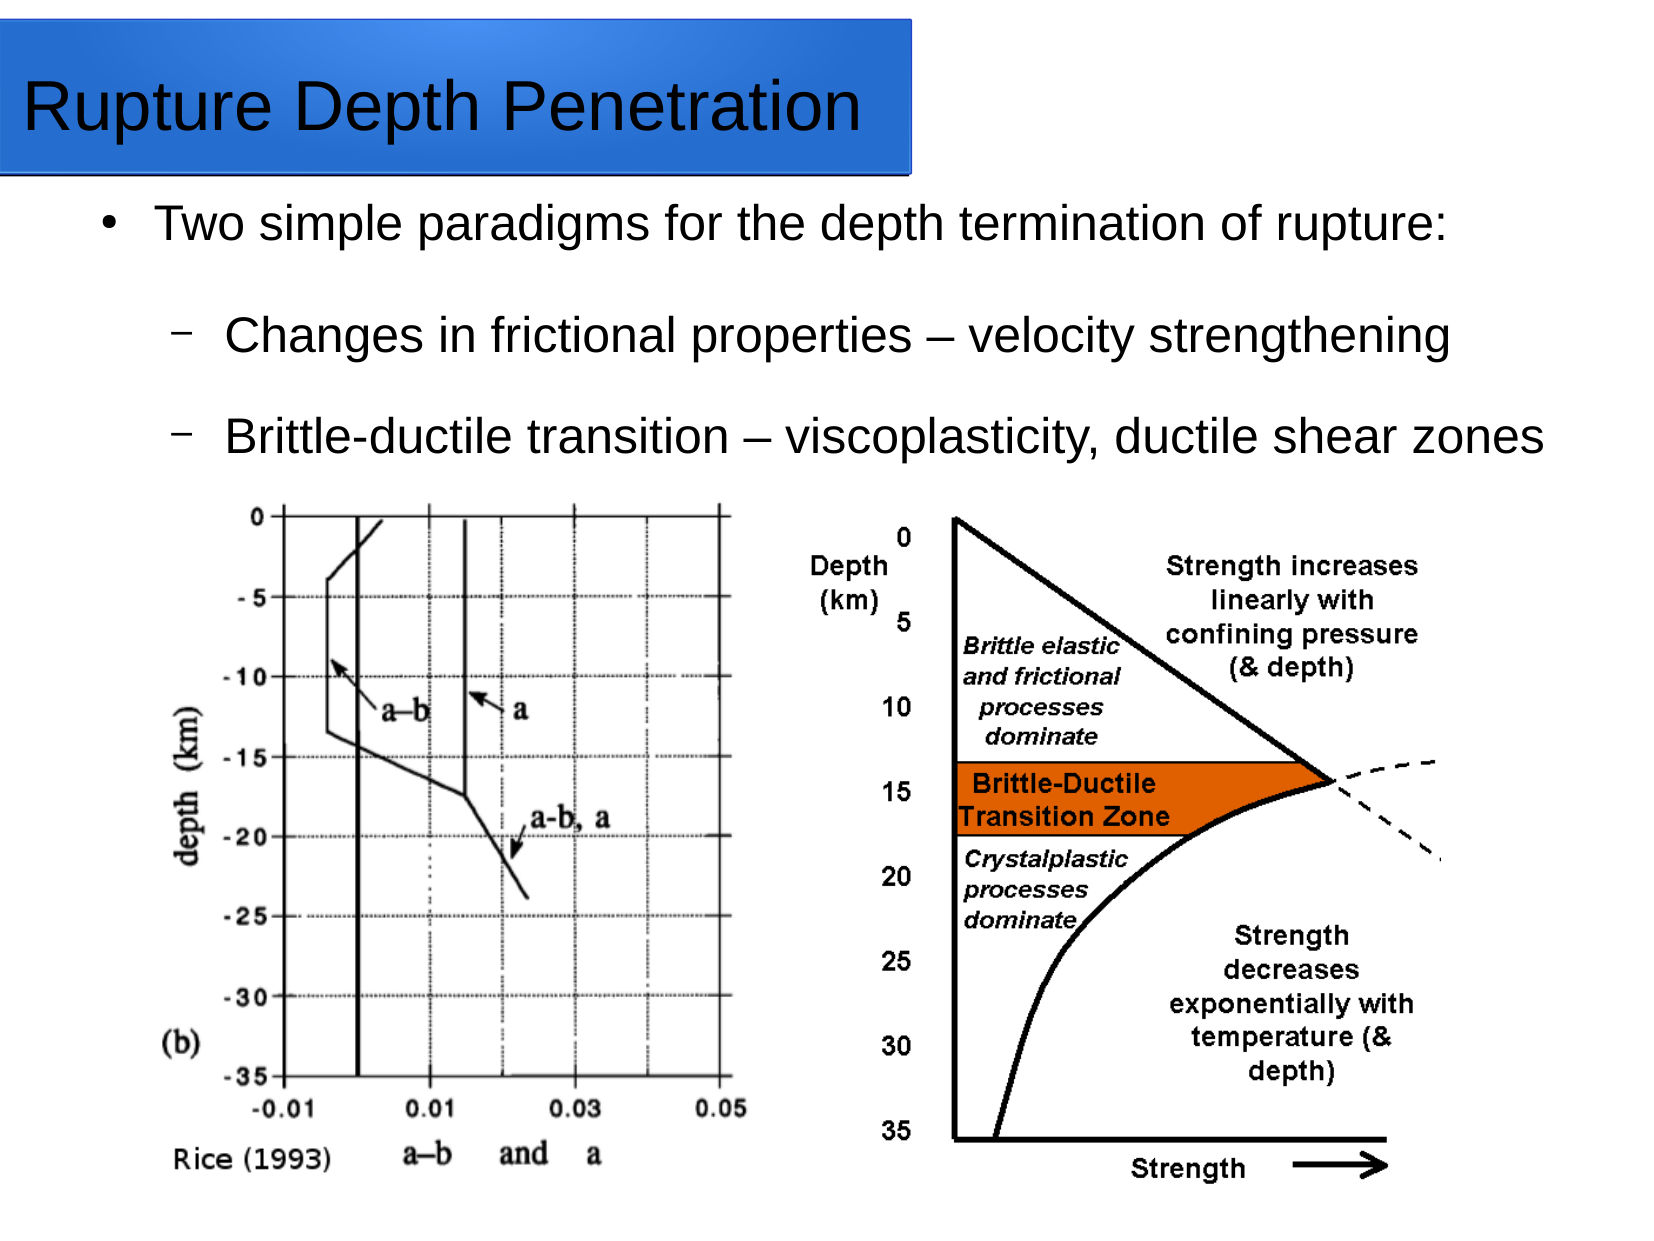

# Rupture Depth Penetration
Two simple paradigms for the depth termination of rupture:
Changes in frictional properties – velocity strengthening
Brittle-ductile transition – viscoplasticity, ductile shear zones